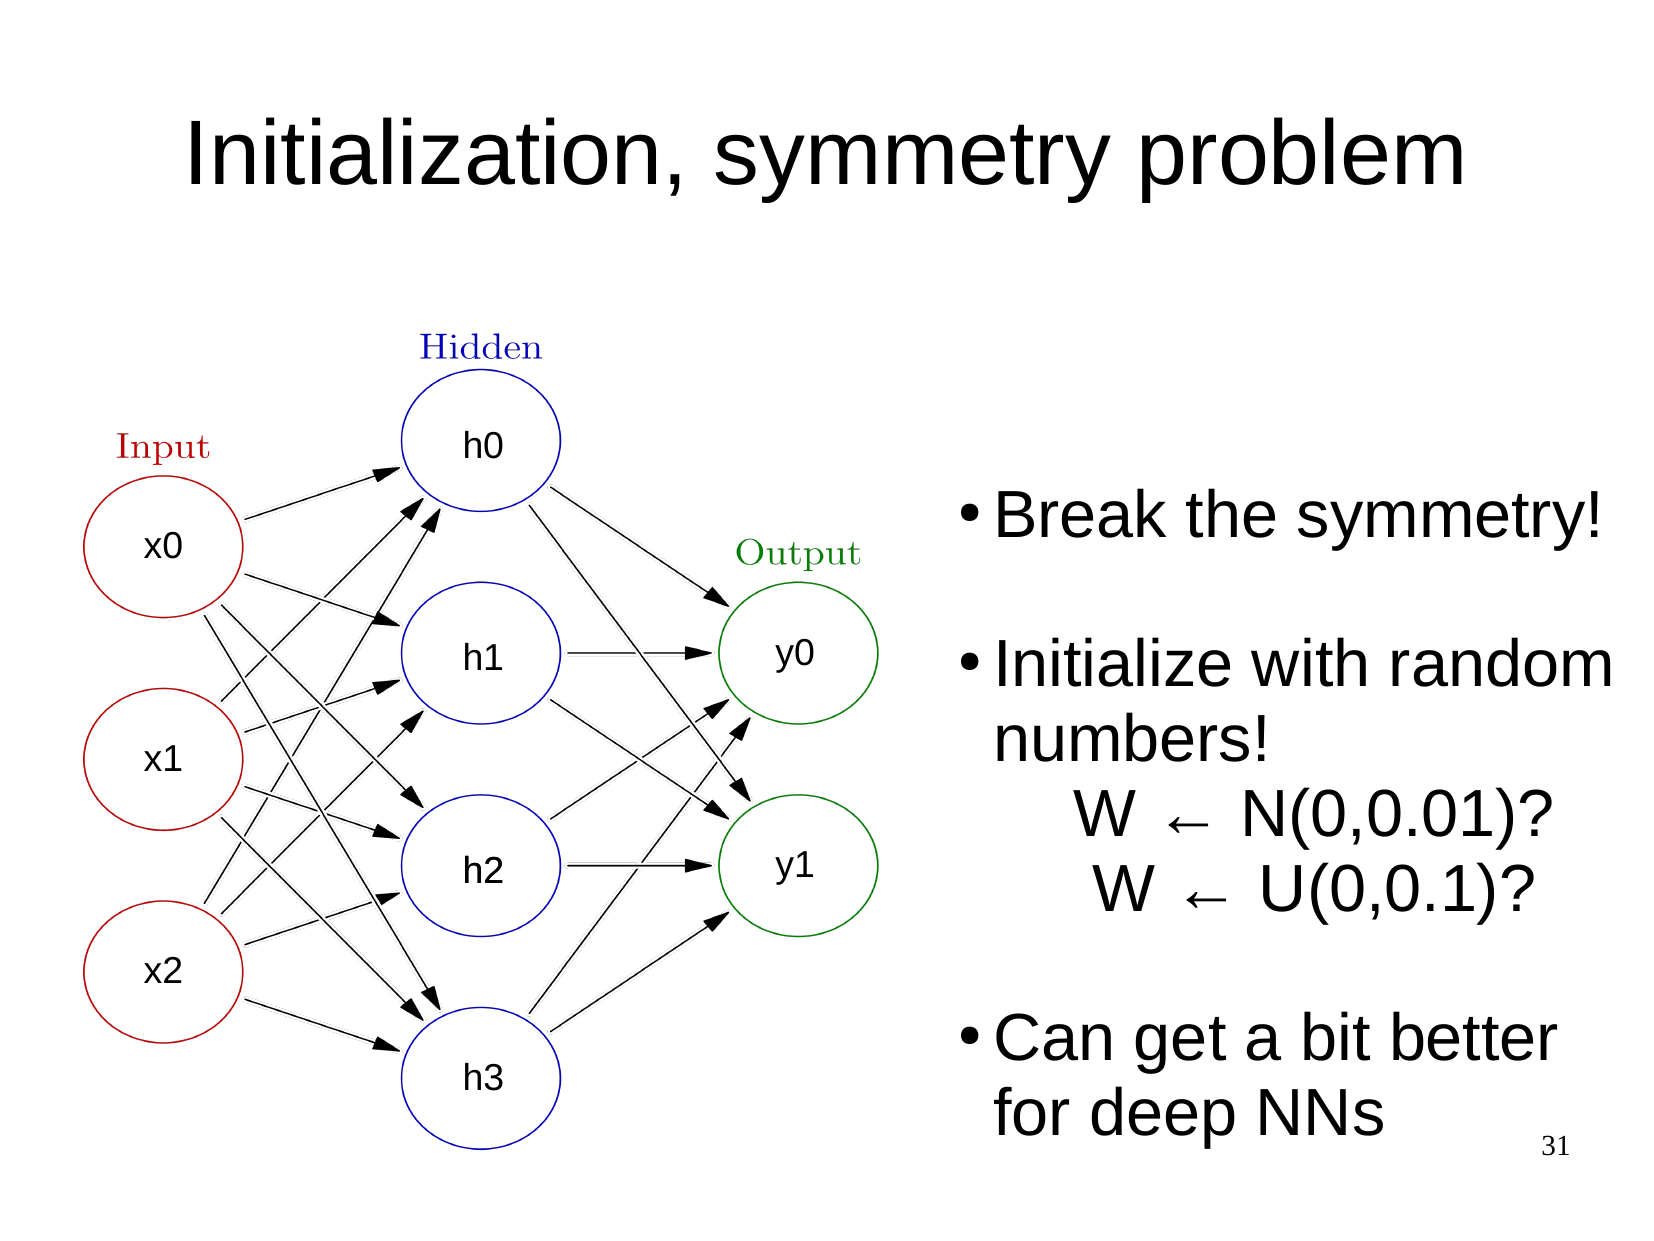

# Initialization, symmetry problem
h0
Break the symmetry!
Initialize with random numbers!
W ← N(0,0.01)?
W ← U(0,0.1)?
Can get a bit better for deep NNs
x0
y0
h1
x1
y1
h2
h2
x2
h3
31